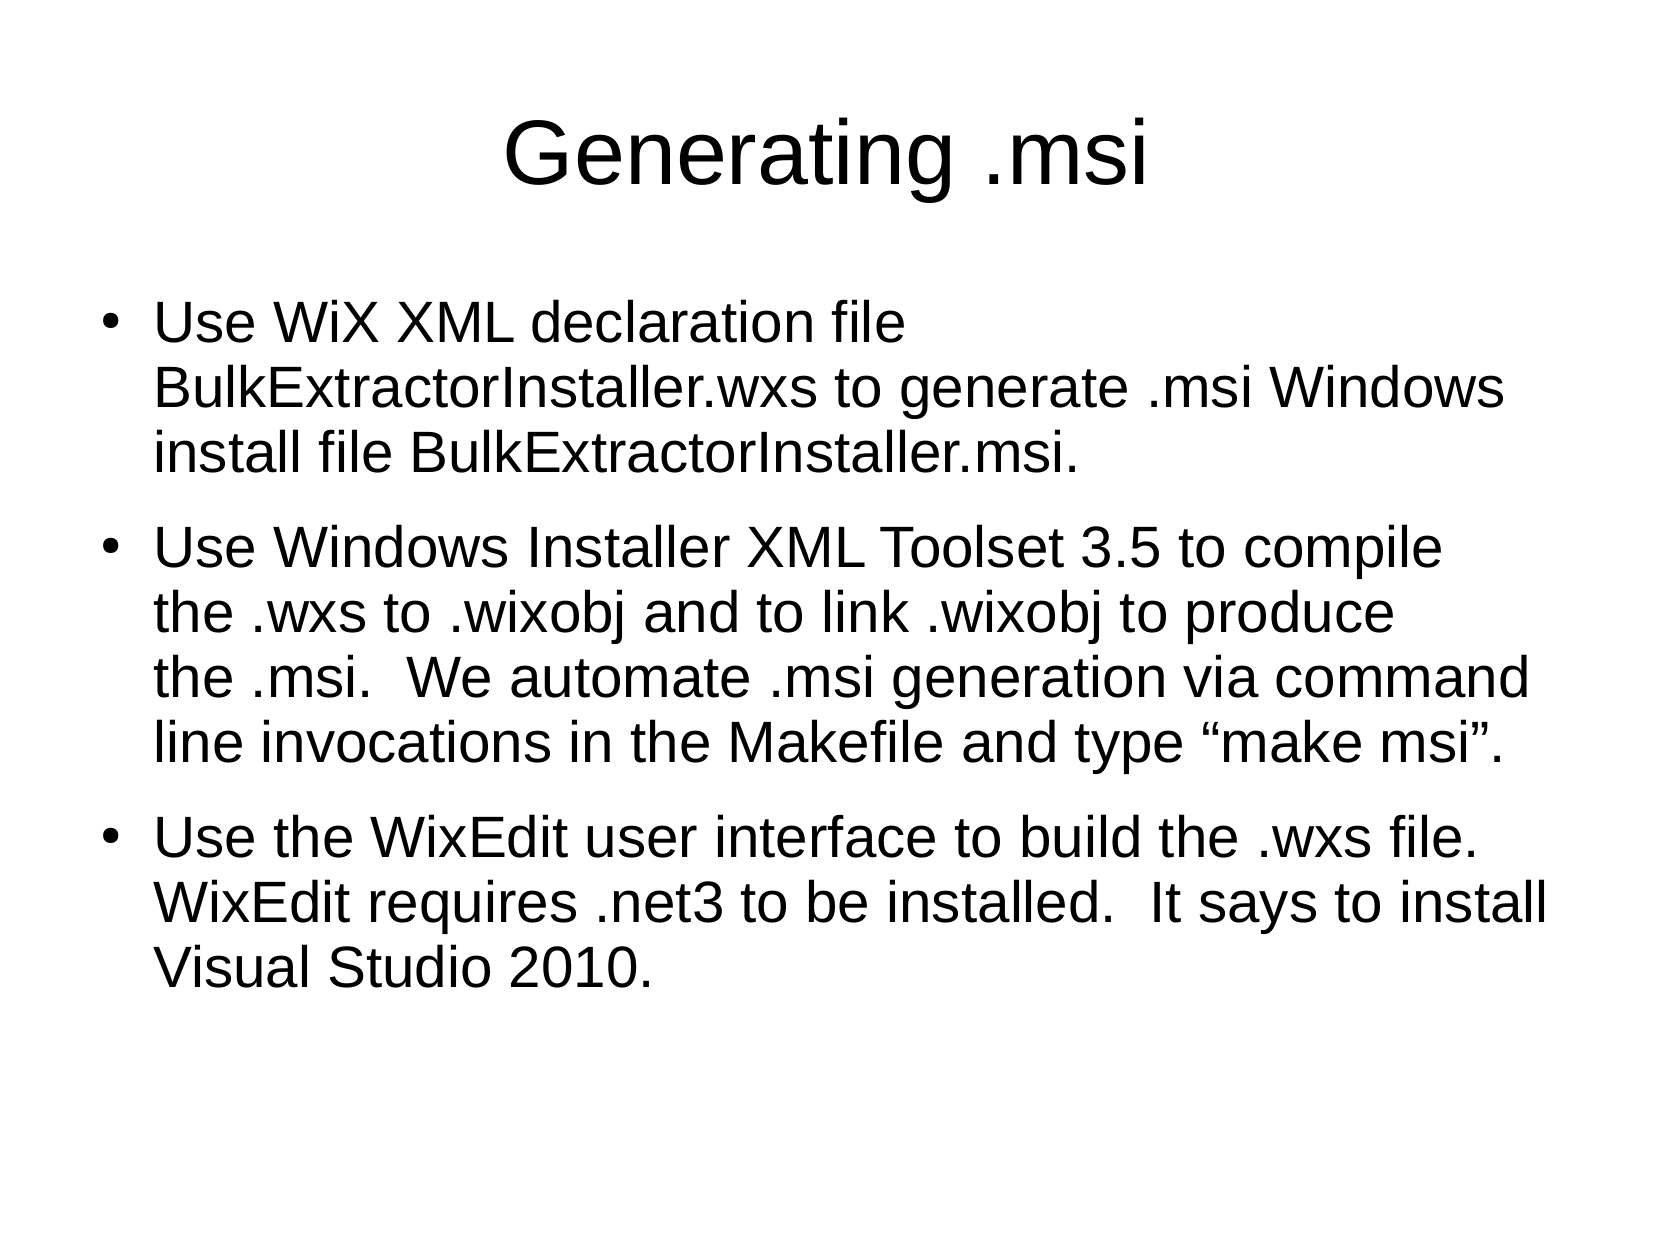

# Generating .msi
Use WiX XML declaration file BulkExtractorInstaller.wxs to generate .msi Windows install file BulkExtractorInstaller.msi.
Use Windows Installer XML Toolset 3.5 to compile the .wxs to .wixobj and to link .wixobj to produce the .msi. We automate .msi generation via command line invocations in the Makefile and type “make msi”.
Use the WixEdit user interface to build the .wxs file. WixEdit requires .net3 to be installed. It says to install Visual Studio 2010.